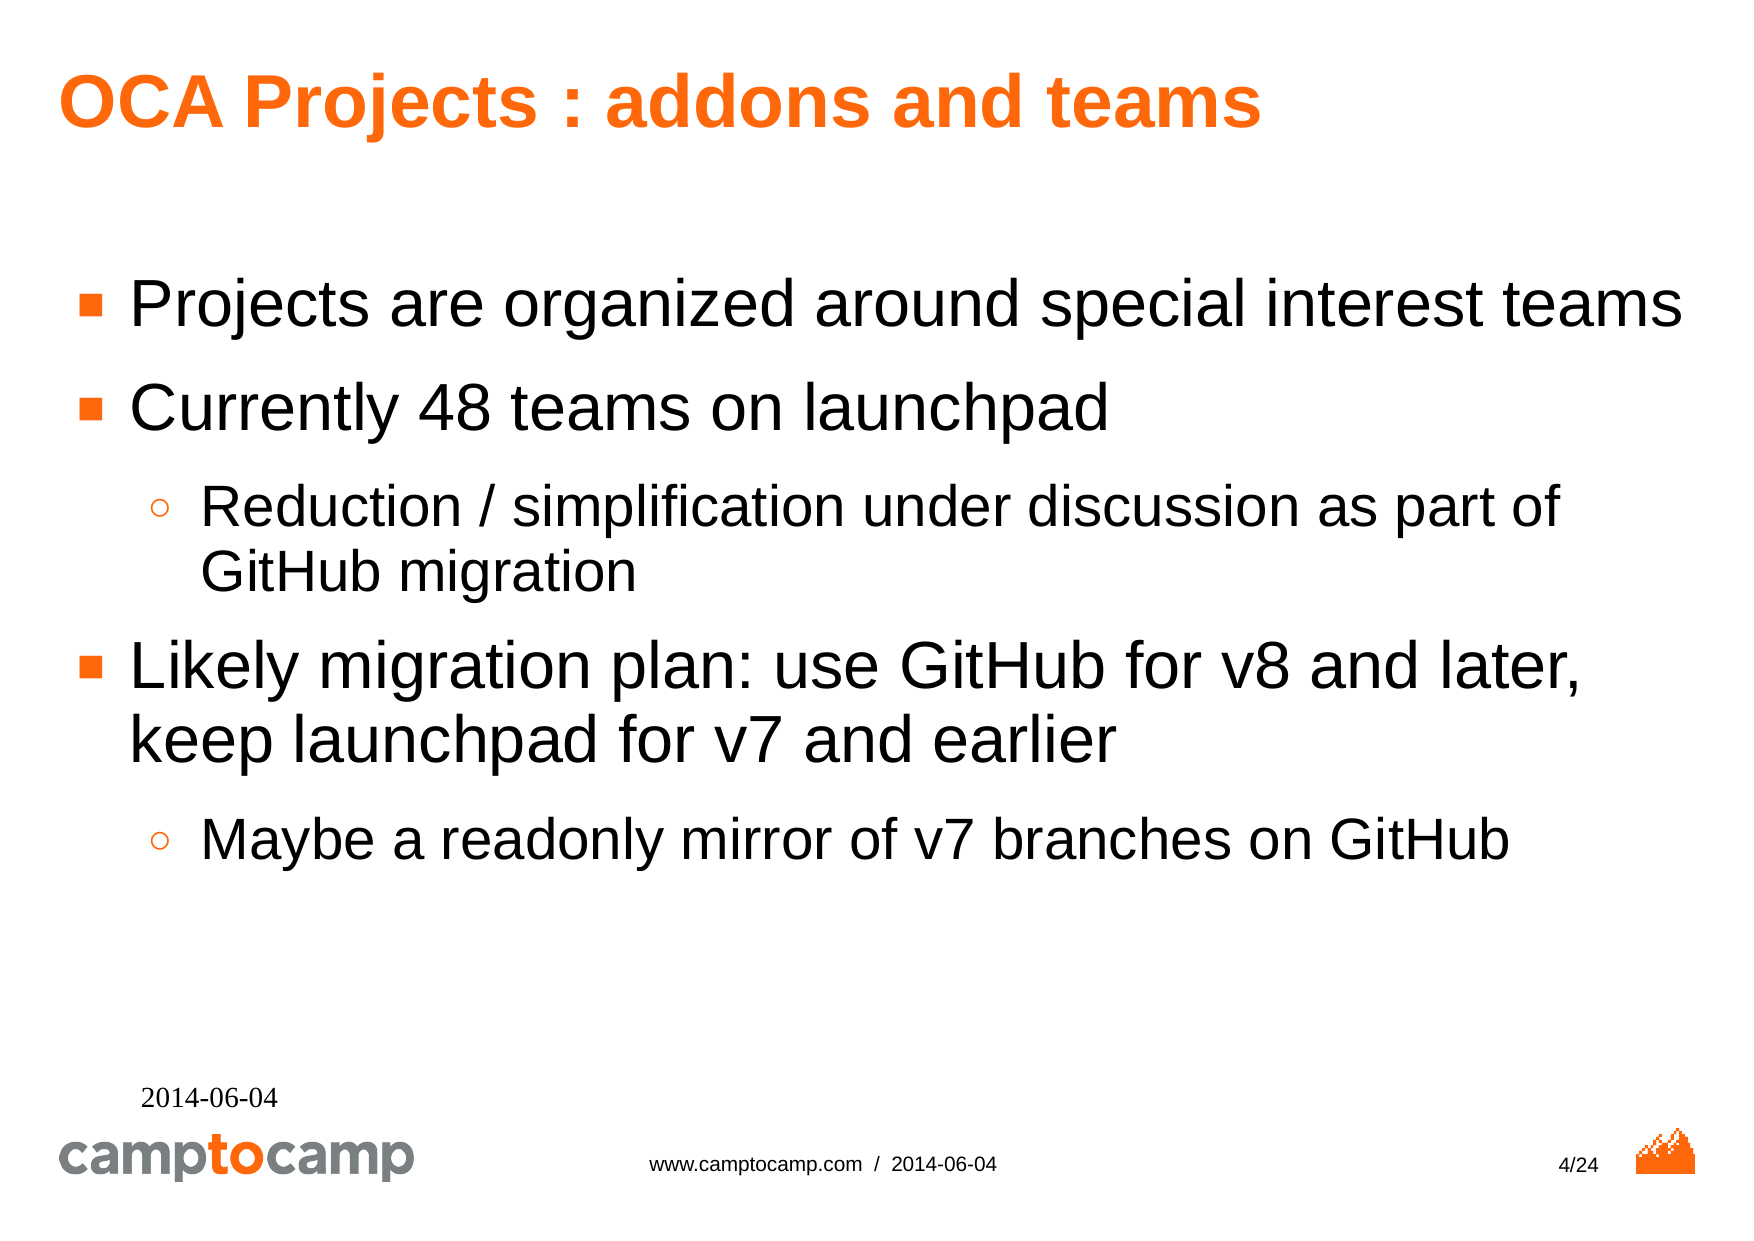

# OCA Projects : addons and teams
Projects are organized around special interest teams
Currently 48 teams on launchpad
Reduction / simplification under discussion as part of GitHub migration
Likely migration plan: use GitHub for v8 and later, keep launchpad for v7 and earlier
Maybe a readonly mirror of v7 branches on GitHub
2014-06-04